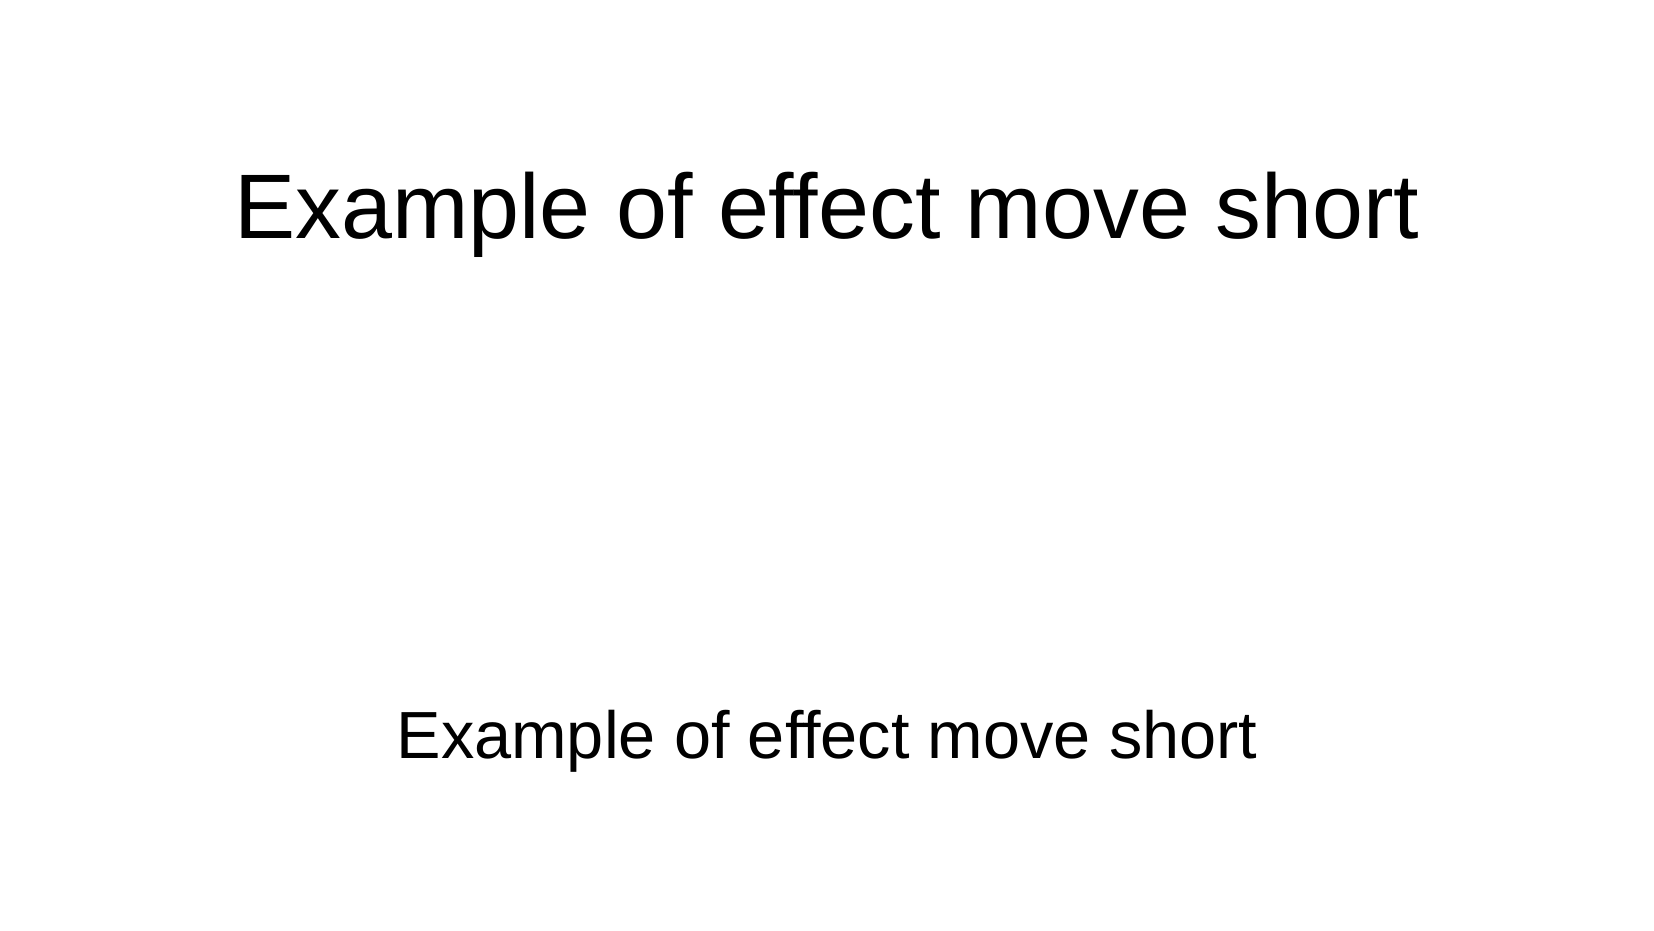

# Example of effect move short
Example of effect move short